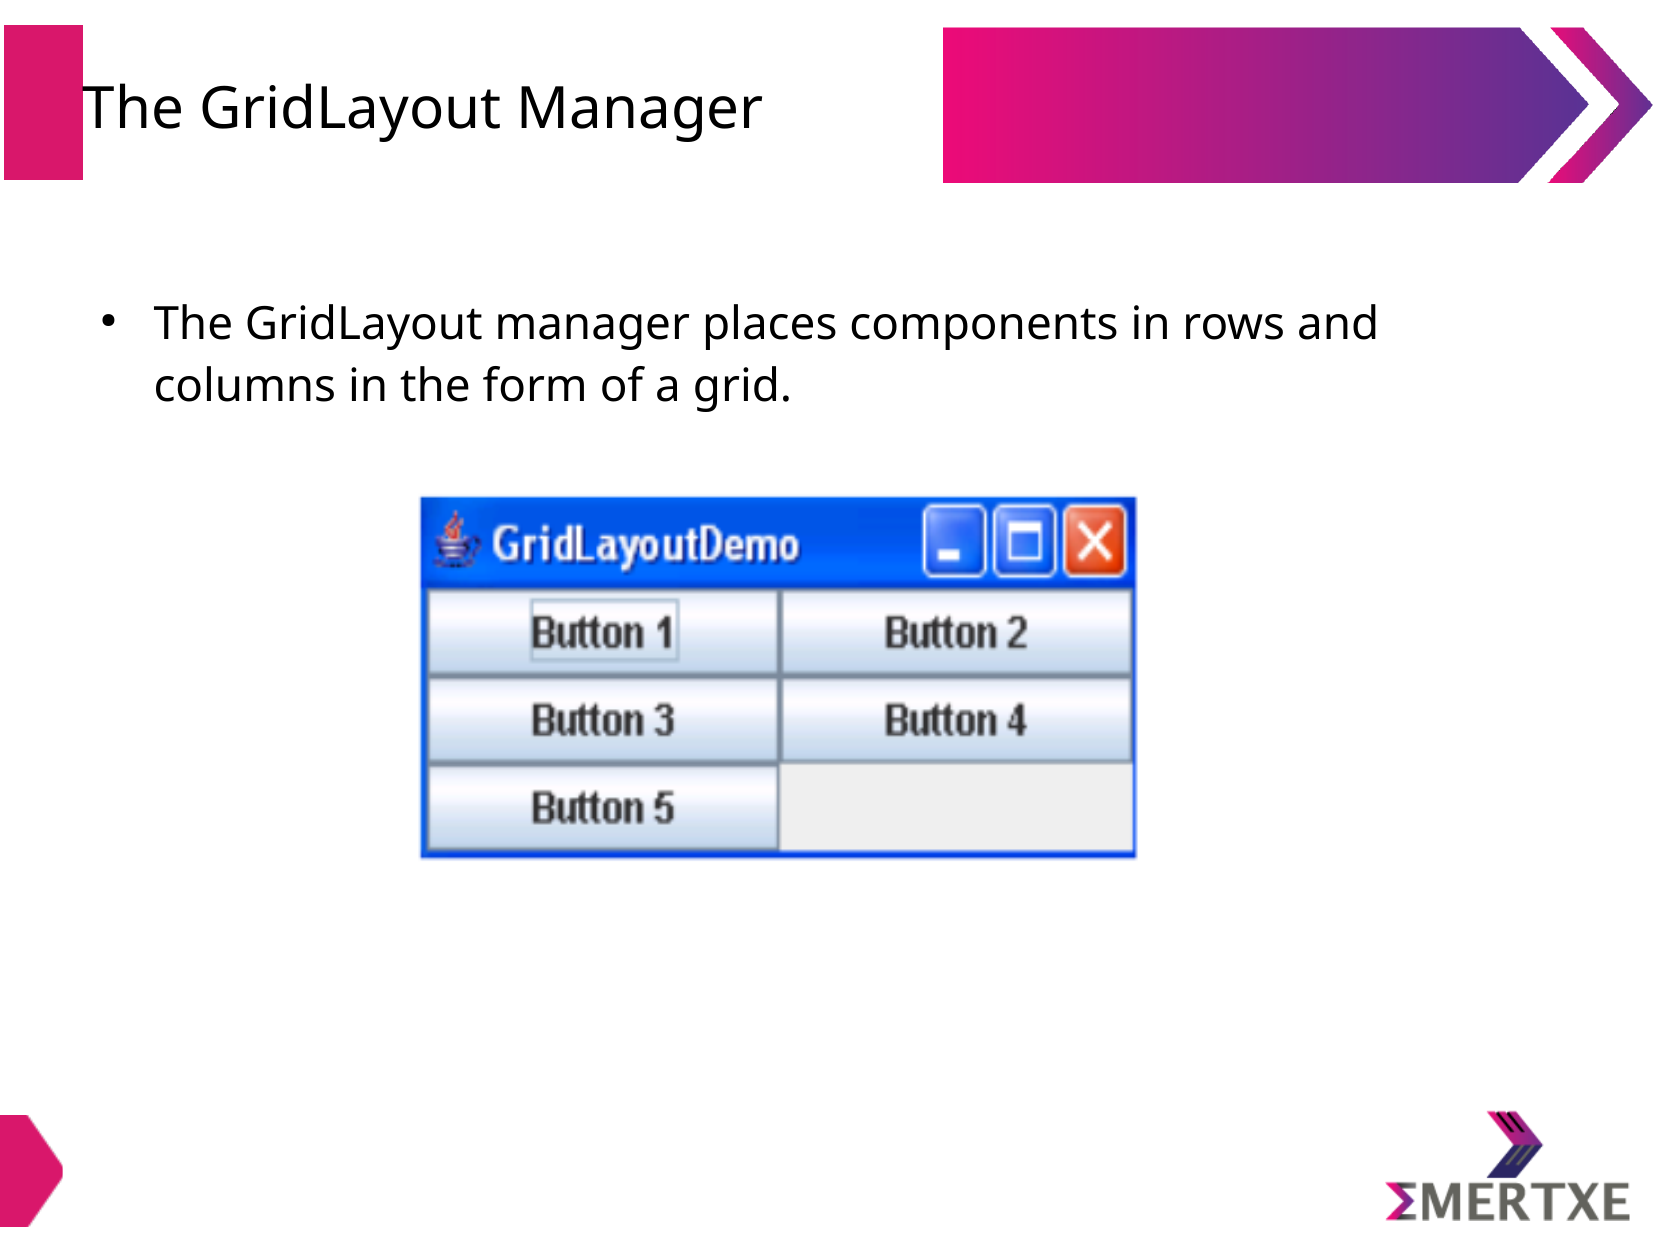

# The GridLayout Manager
The GridLayout manager places components in rows and columns in the form of a grid.